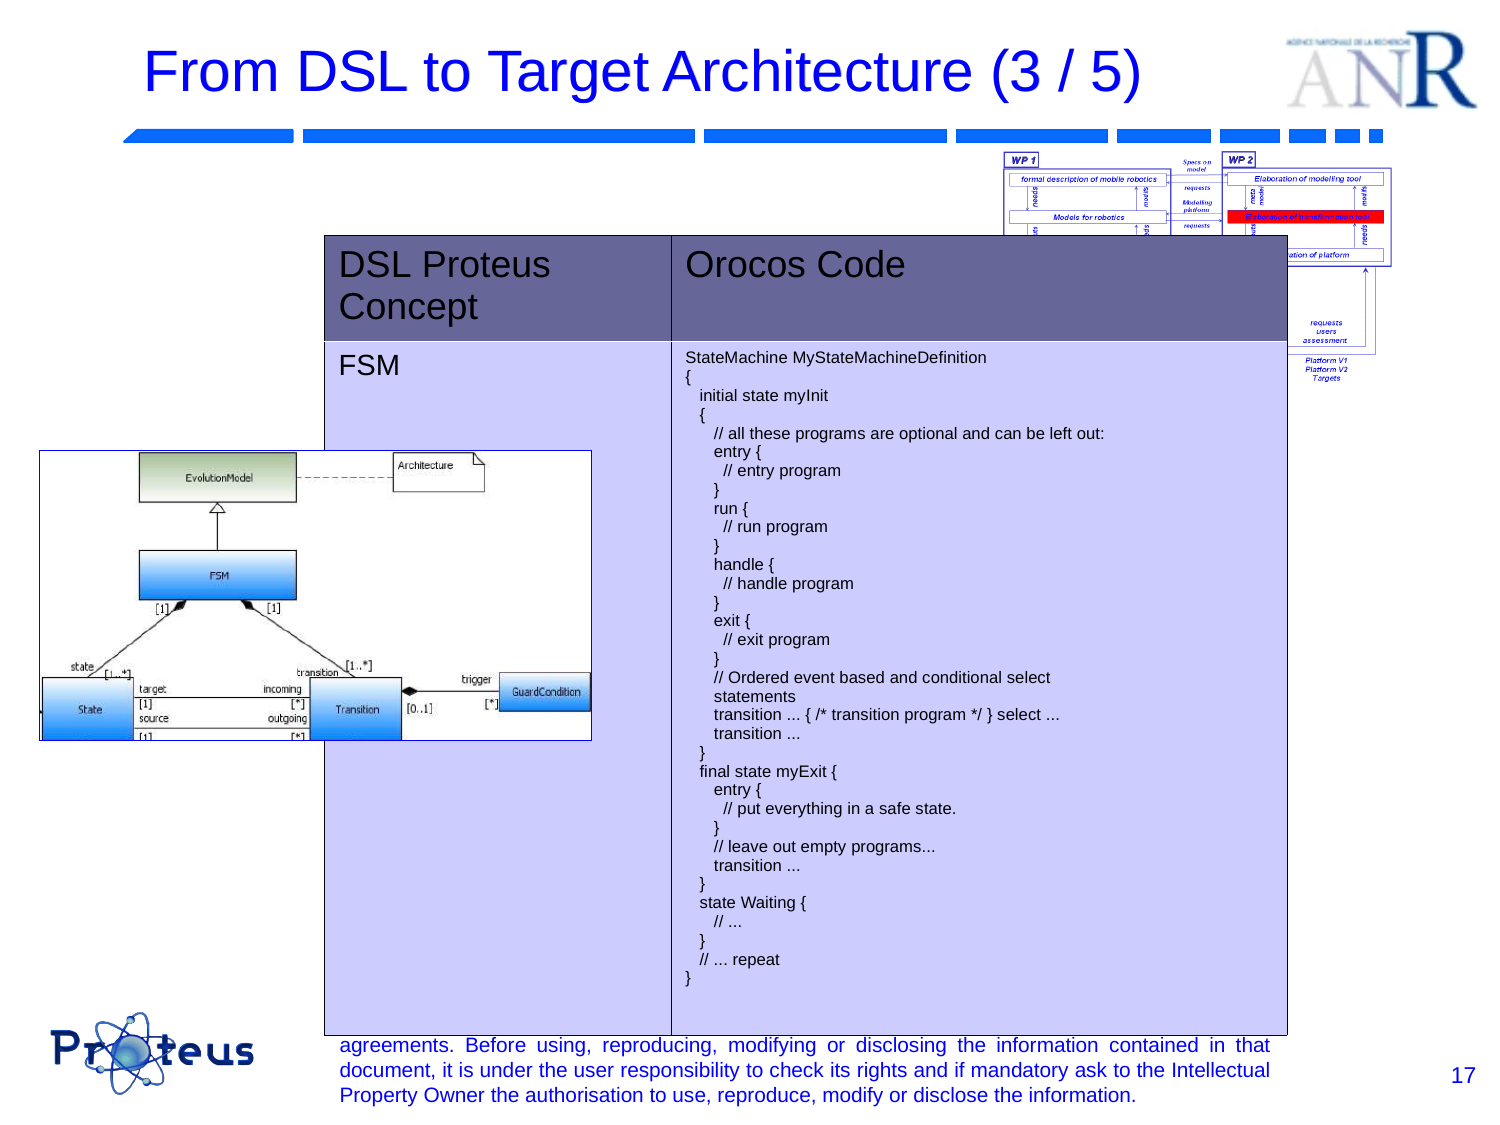

# From DSL to Target Architecture (3 / 5)
| DSL Proteus Concept | Orocos Code |
| --- | --- |
| FSM | StateMachine MyStateMachineDefinition { initial state myInit { // all these programs are optional and can be left out: entry { // entry program } run { // run program } handle { // handle program } exit { // exit program } // Ordered event based and conditional select statements transition ... { /\* transition program \*/ } select ... transition ... } final state myExit { entry { // put everything in a safe state. } // leave out empty programs... transition ... } state Waiting { // ... } // ... repeat } |
17